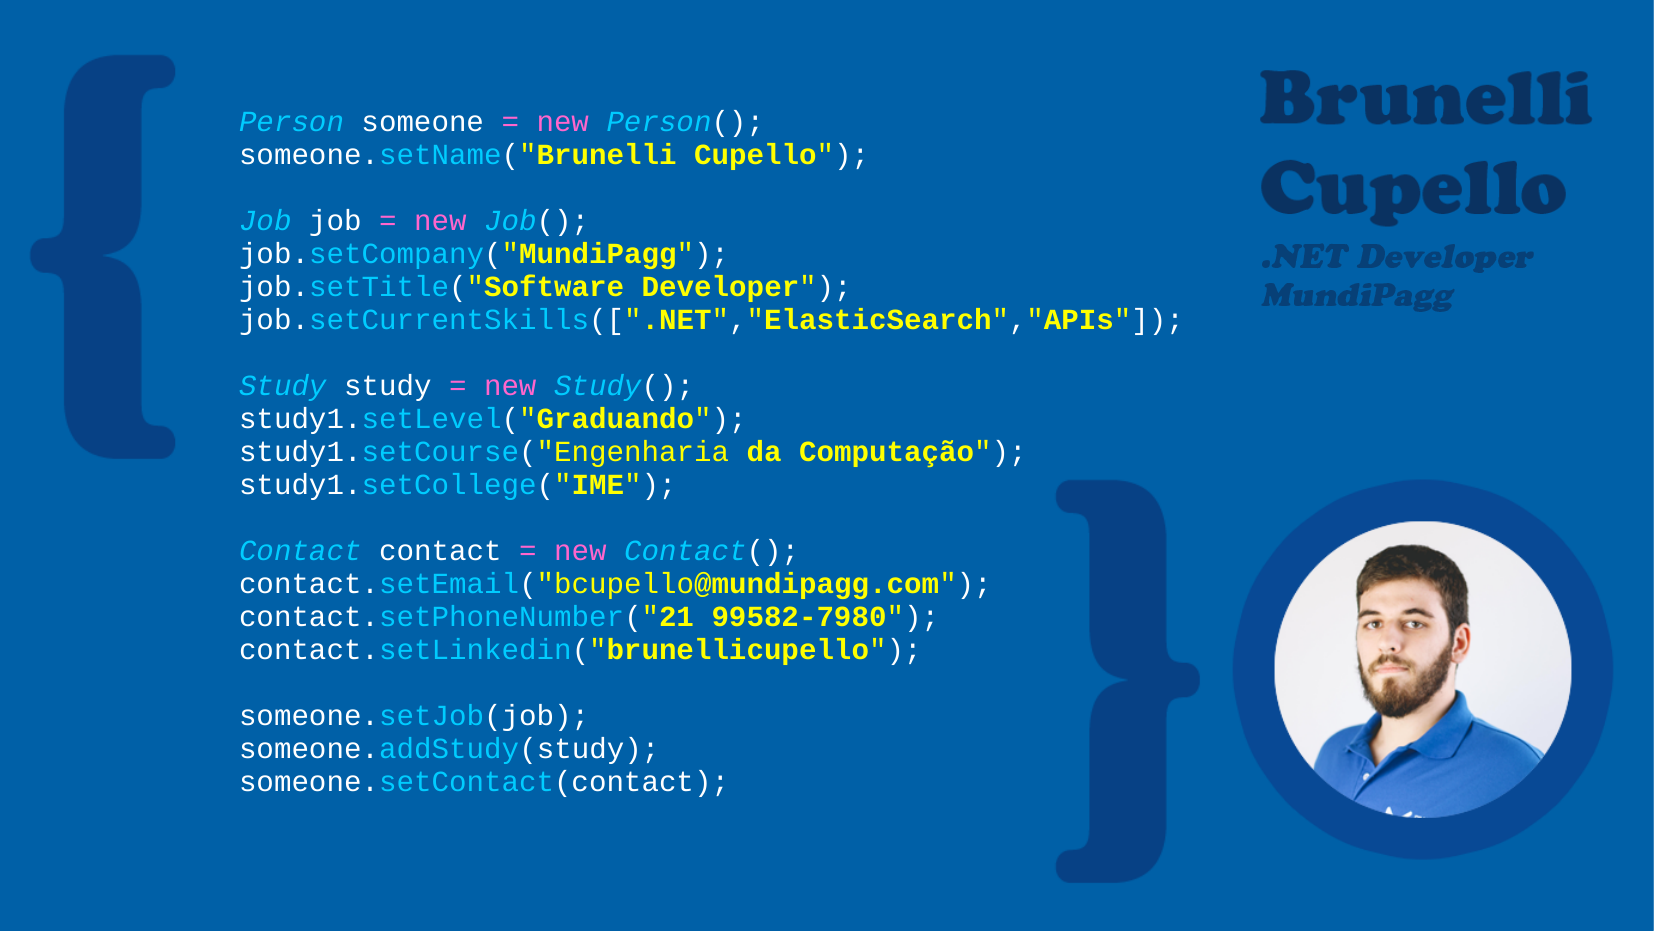

Person someone = new Person();
someone.setName("Brunelli Cupello");
Job job = new Job();
job.setCompany("MundiPagg");
job.setTitle("Software Developer");
job.setCurrentSkills([".NET","ElasticSearch","APIs"]);
Study study = new Study();
study1.setLevel("Graduando");
study1.setCourse("Engenharia da Computação");
study1.setCollege("IME");
Contact contact = new Contact();
contact.setEmail("bcupello@mundipagg.com");
contact.setPhoneNumber("21 99582-7980");
contact.setLinkedin("brunellicupello");
someone.setJob(job);
someone.addStudy(study);
someone.setContact(contact);